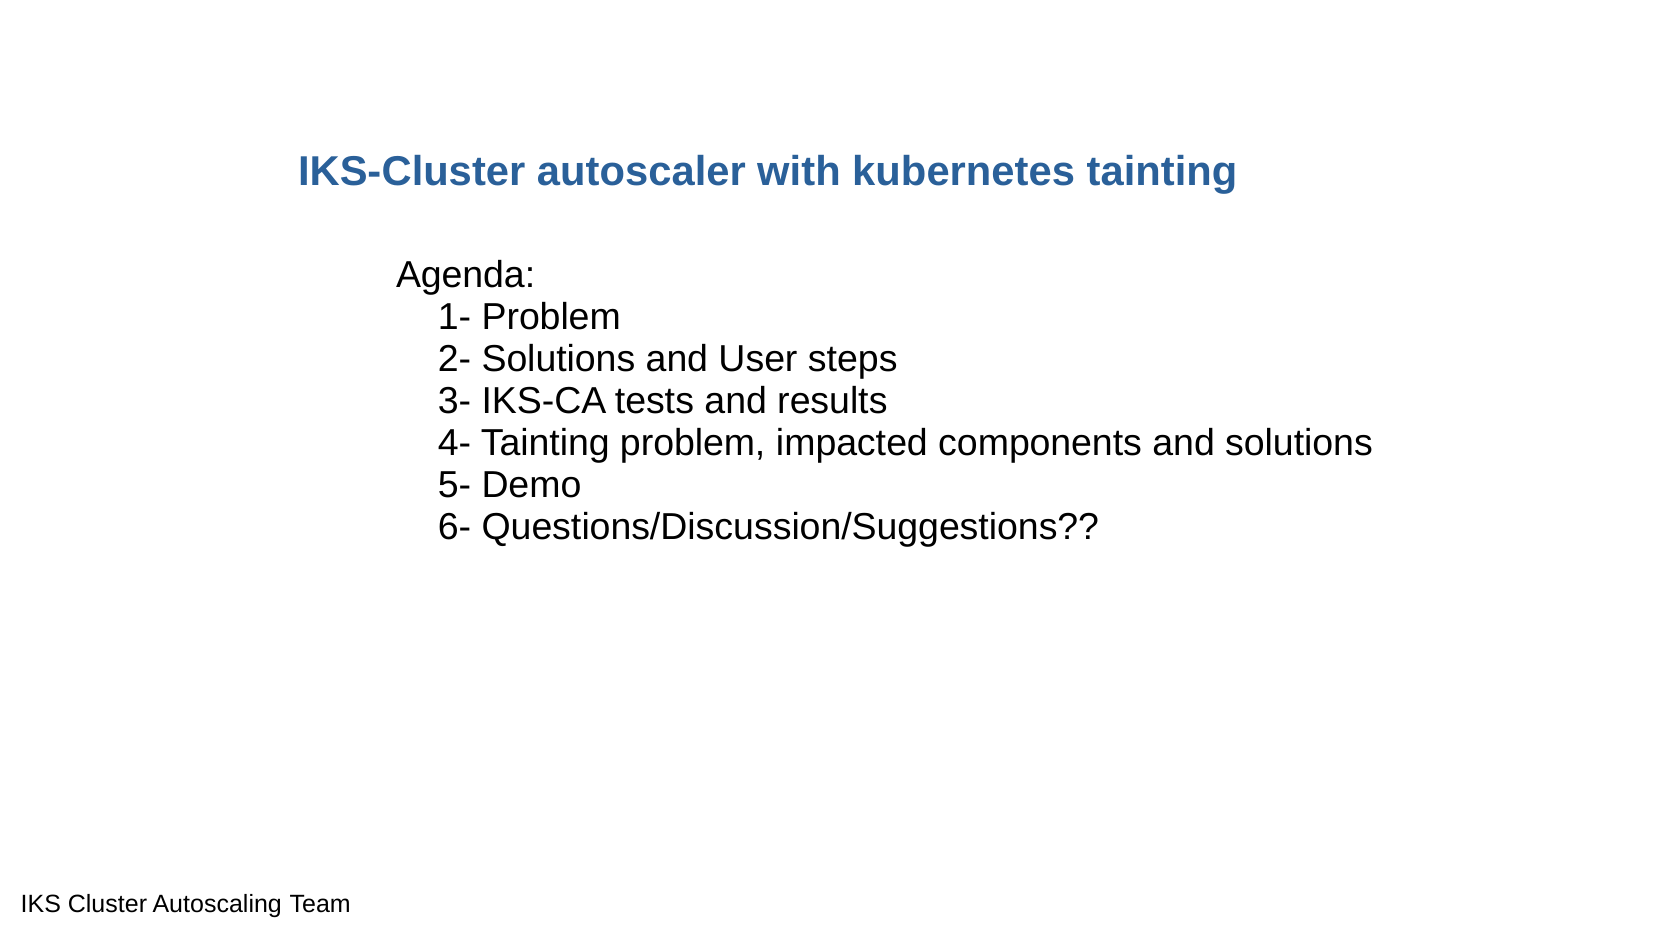

IKS-Cluster autoscaler with kubernetes tainting
Agenda:
 1- Problem
 2- Solutions and User steps
 3- IKS-CA tests and results
 4- Tainting problem, impacted components and solutions
 5- Demo
 6- Questions/Discussion/Suggestions??
IKS Cluster Autoscaling Team